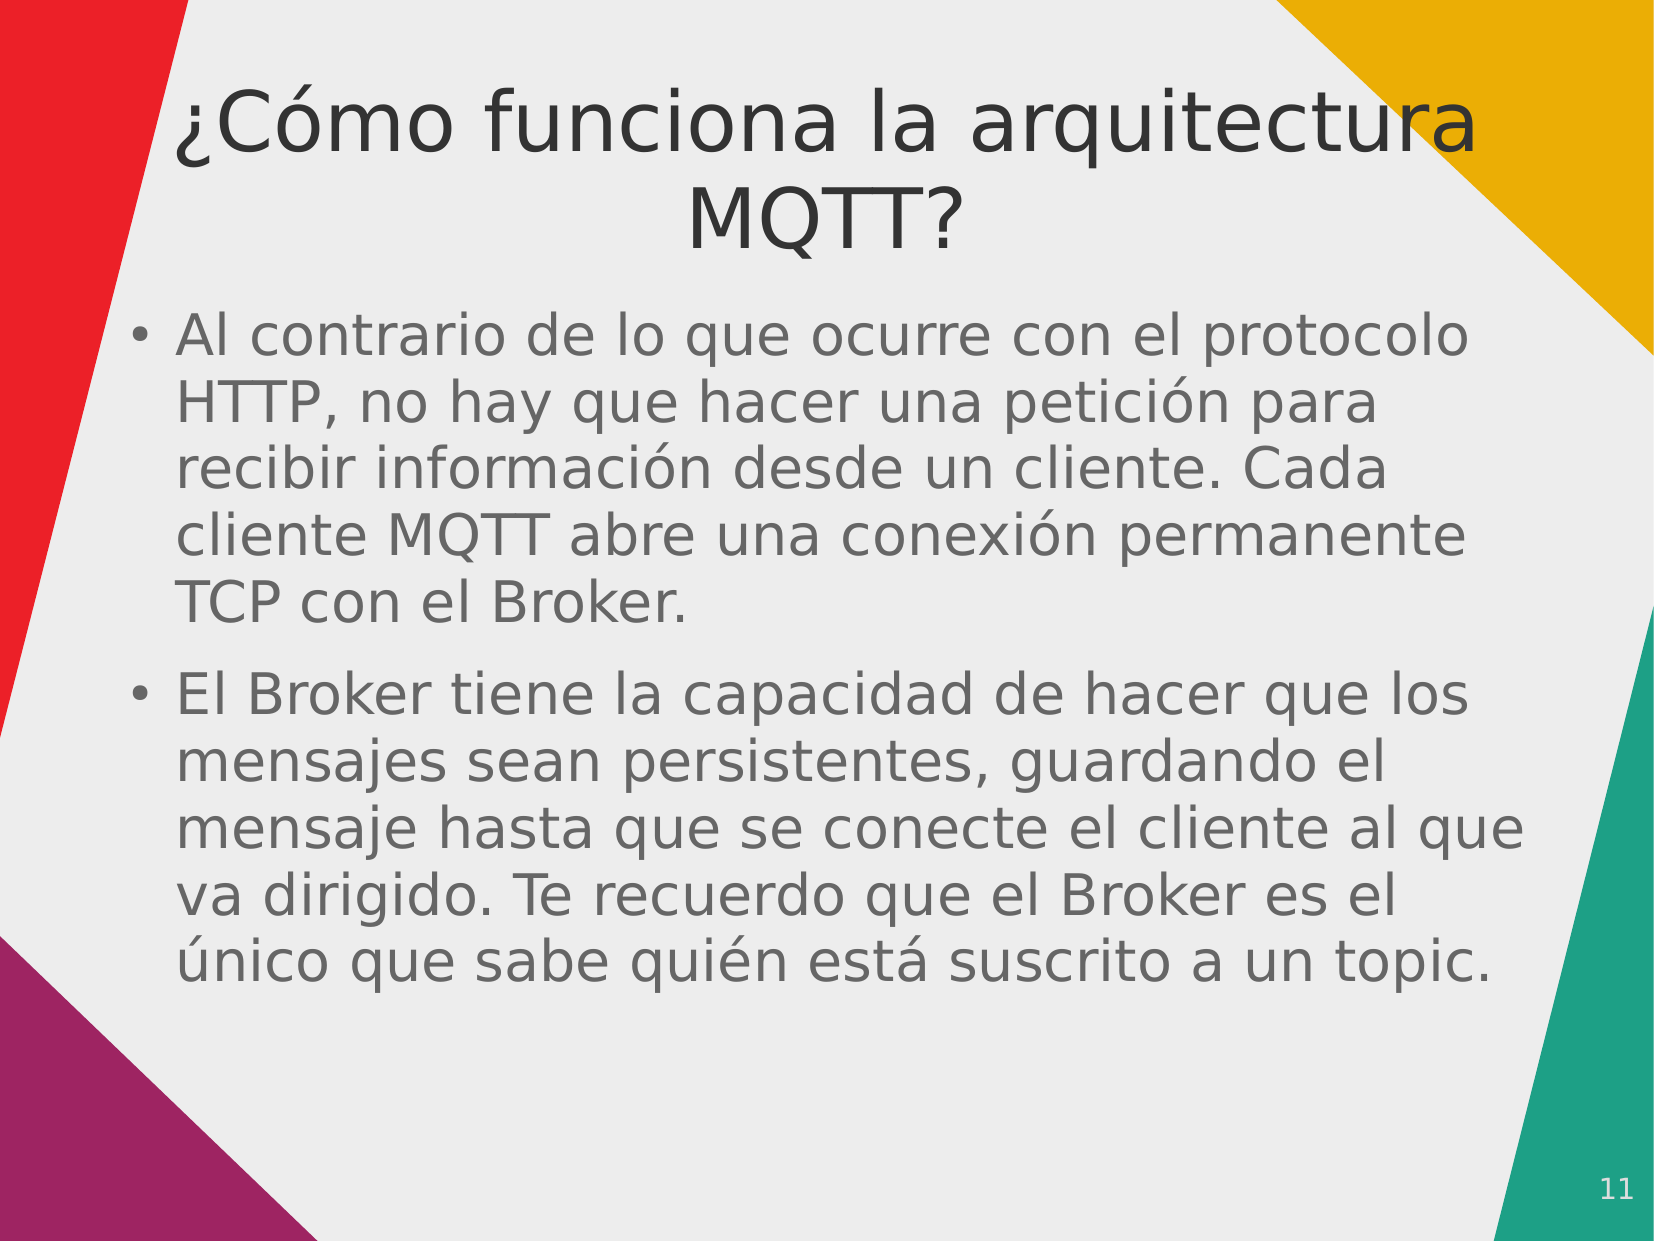

# ¿Cómo funciona la arquitectura MQTT?
Al contrario de lo que ocurre con el protocolo HTTP, no hay que hacer una petición para recibir información desde un cliente. Cada cliente MQTT abre una conexión permanente TCP con el Broker.
El Broker tiene la capacidad de hacer que los mensajes sean persistentes, guardando el mensaje hasta que se conecte el cliente al que va dirigido. Te recuerdo que el Broker es el único que sabe quién está suscrito a un topic.
11